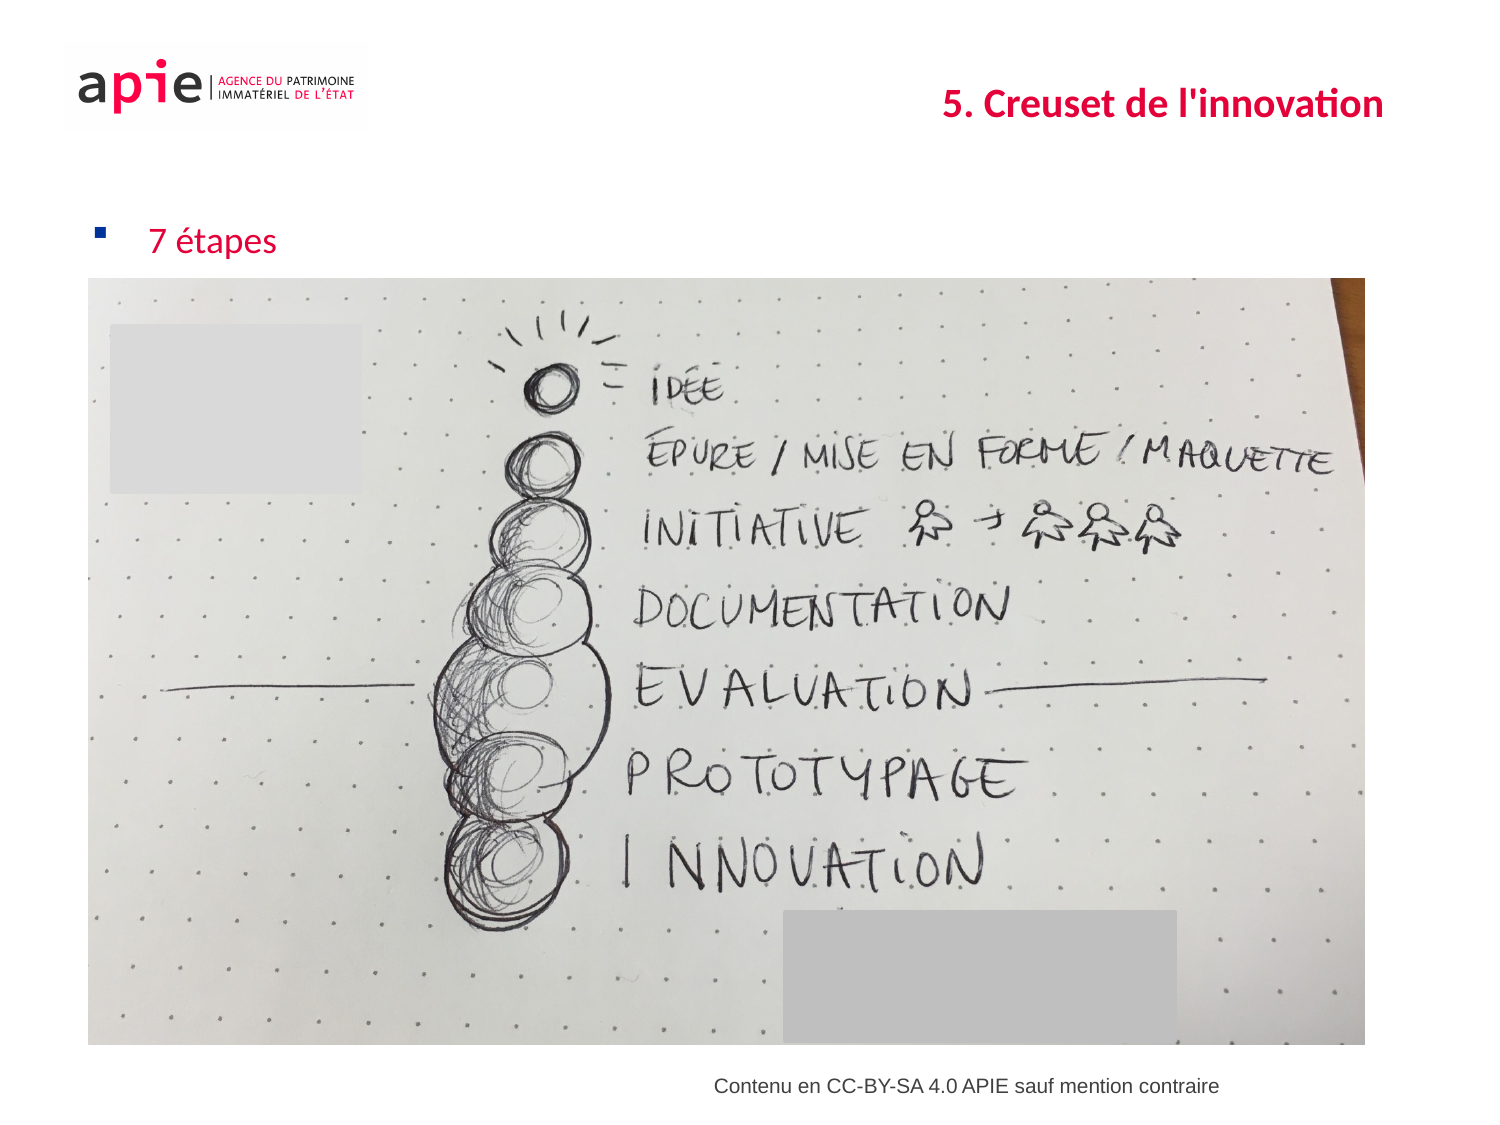

# 5. Creuset de l'innovation
7 étapes